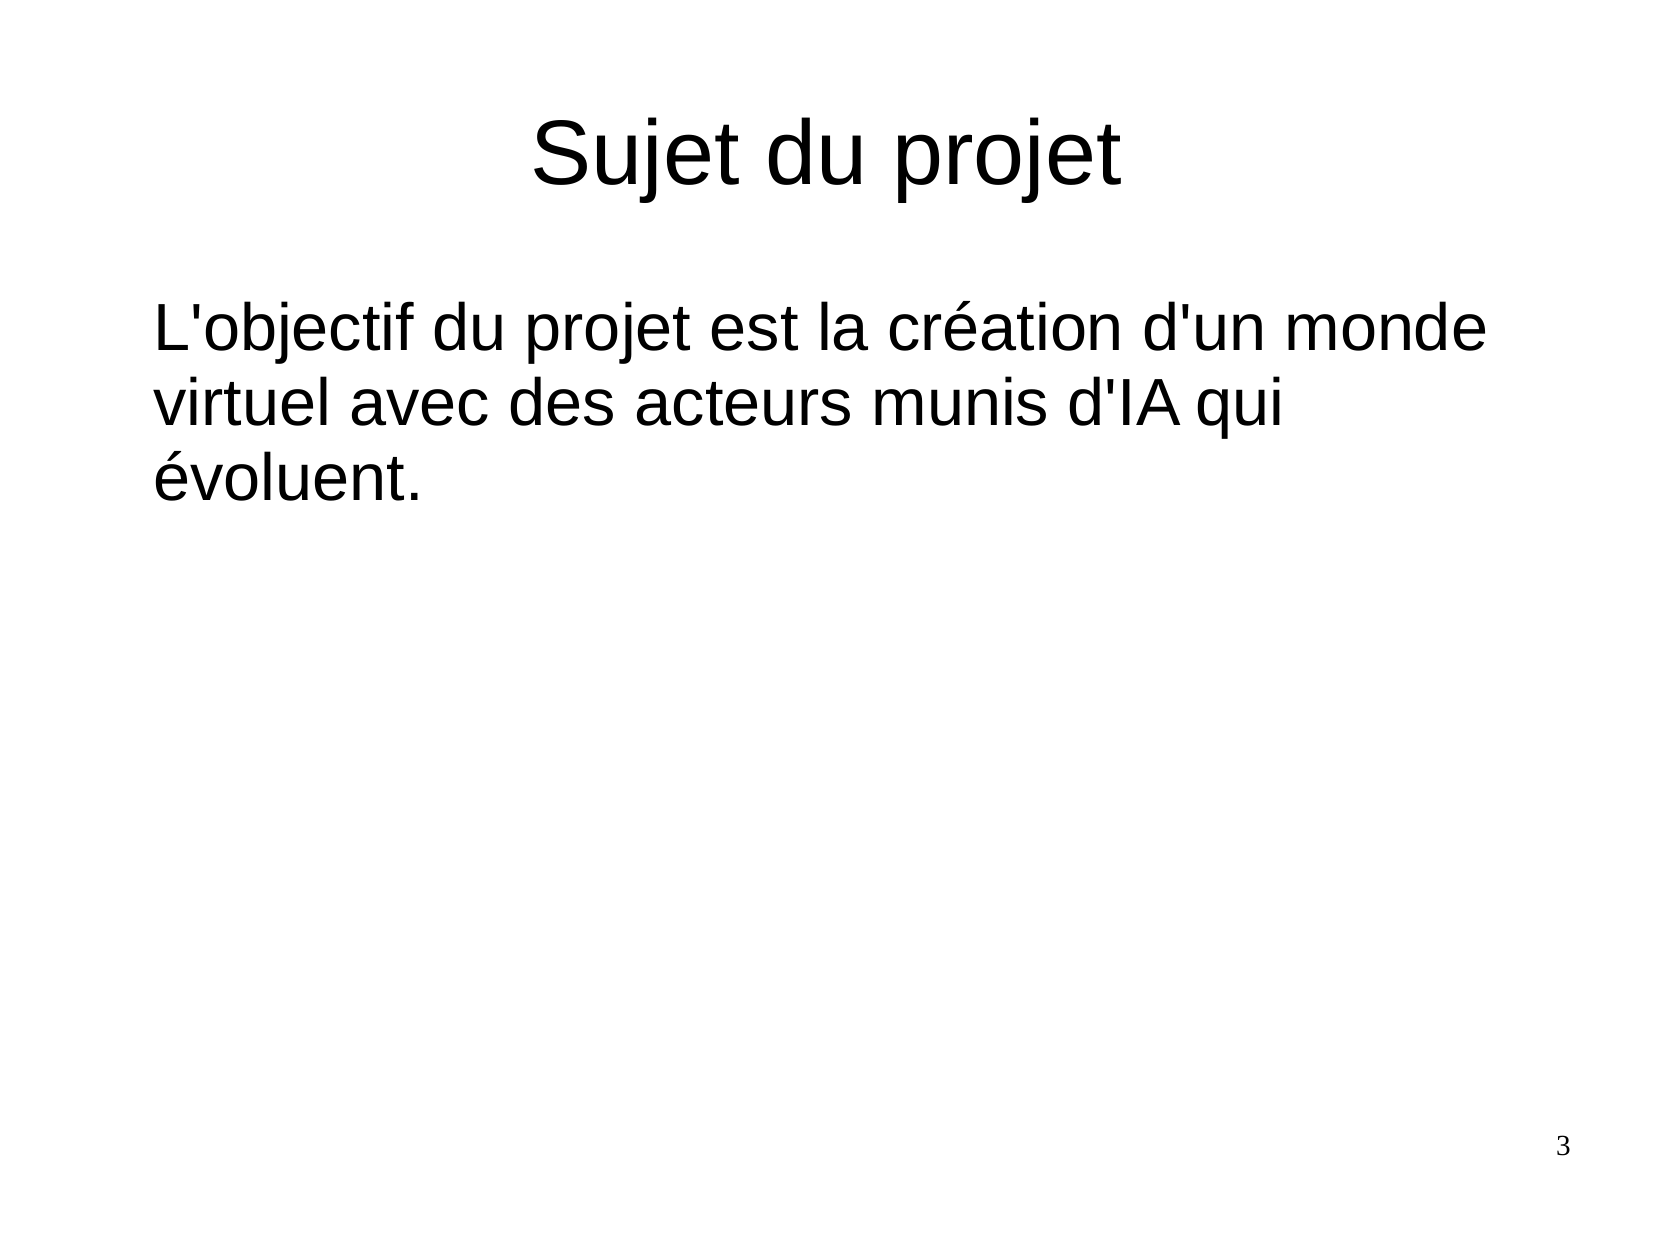

# Sujet du projet
L'objectif du projet est la création d'un monde virtuel avec des acteurs munis d'IA qui évoluent.
3